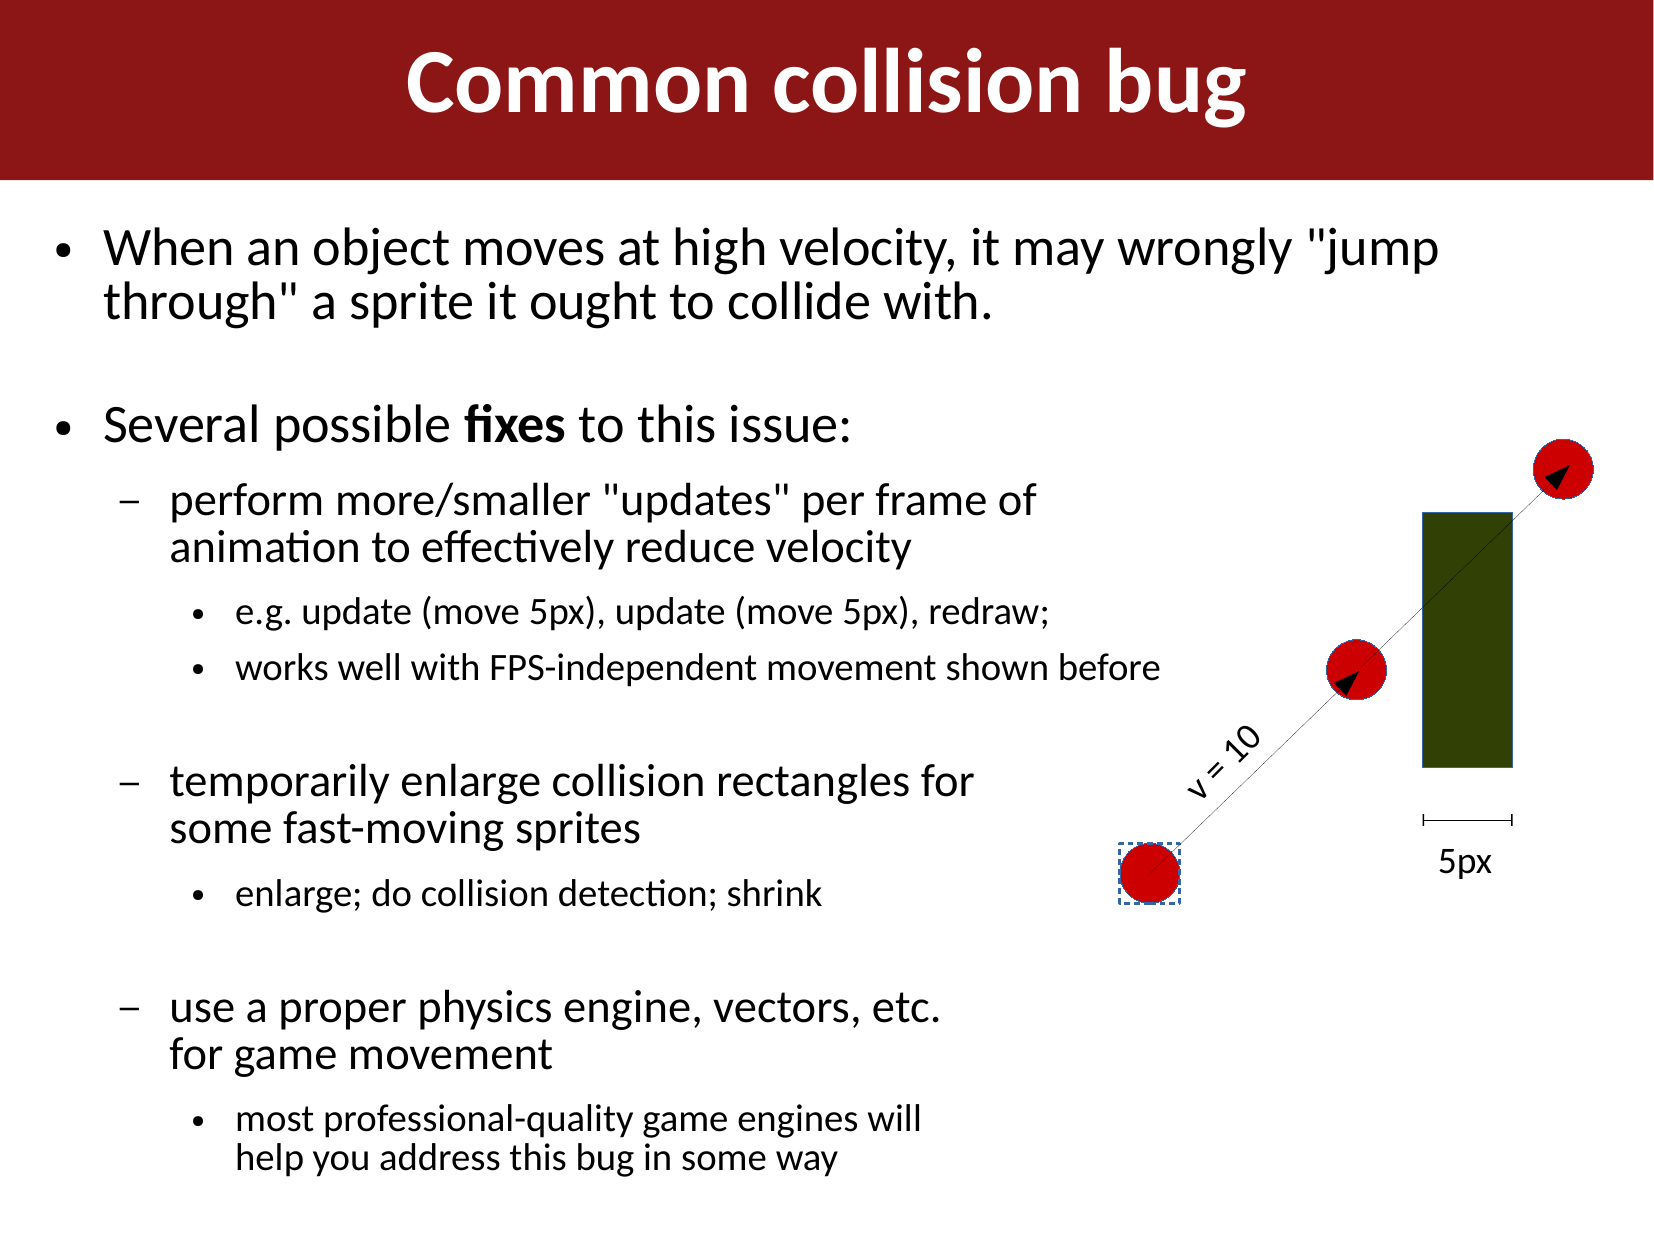

# Common collision bug
When an object moves at high velocity, it may wrongly "jump through" a sprite it ought to collide with.
Several possible fixes to this issue:
perform more/smaller "updates" per frame of
animation to effectively reduce velocity
e.g. update (move 5px), update (move 5px), redraw;
works well with FPS-independent movement shown before
temporarily enlarge collision rectangles for
some fast-moving sprites
enlarge; do collision detection; shrink
use a proper physics engine, vectors, etc.
for game movement
most professional-quality game engines will
help you address this bug in some way
v = 10
5px